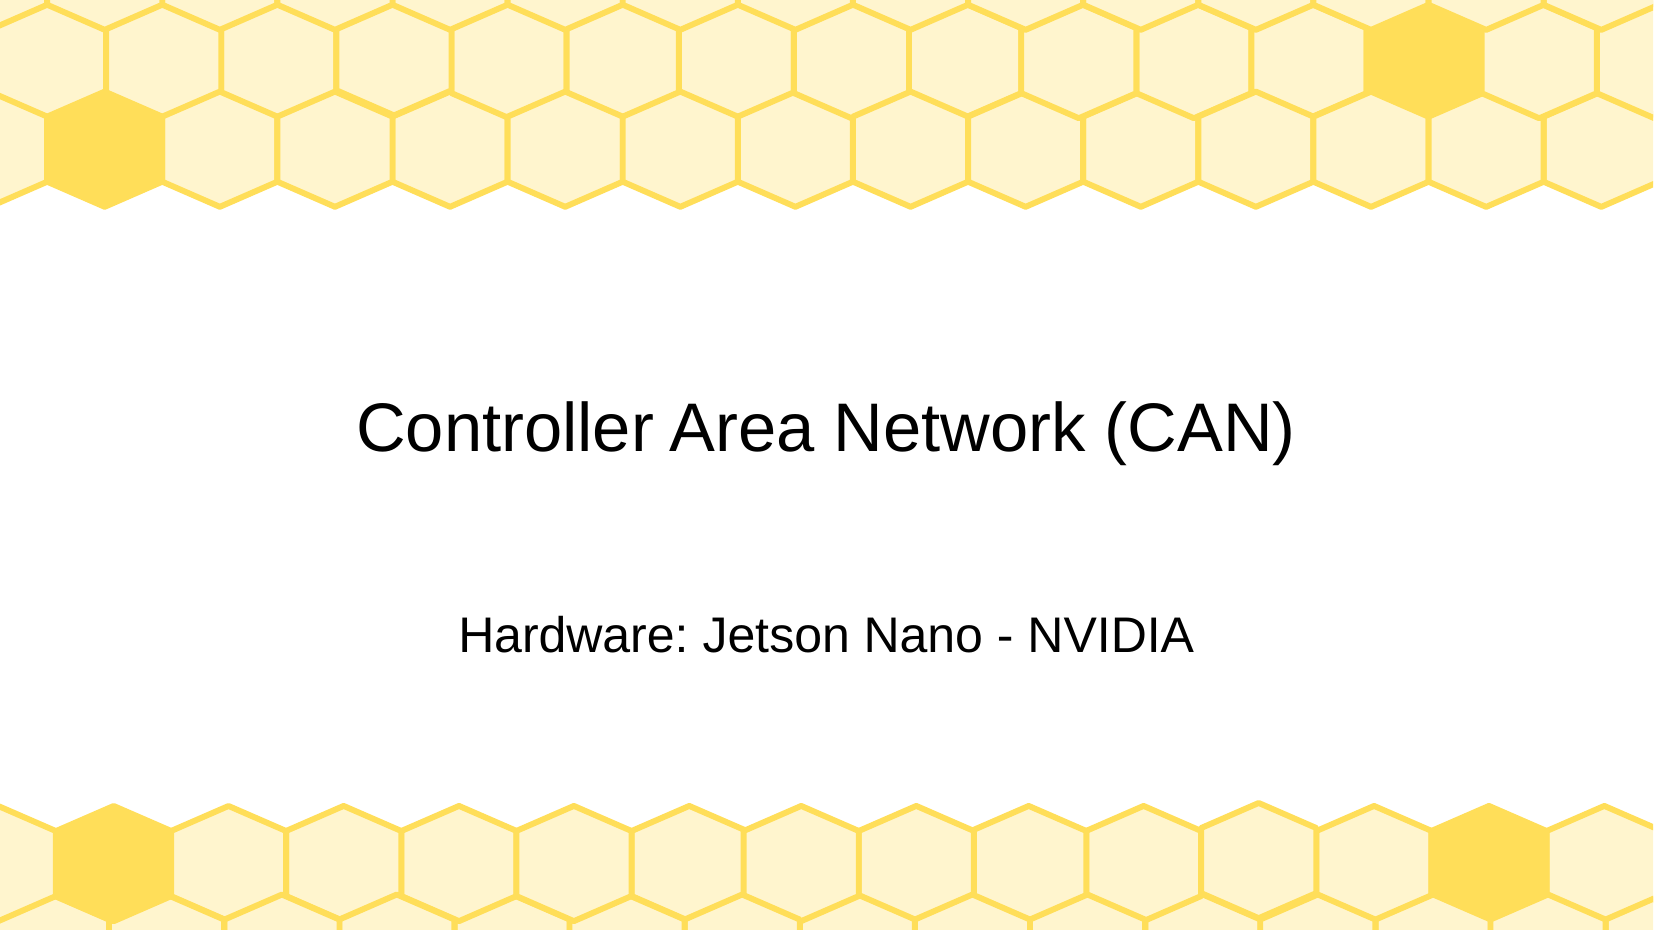

# Controller Area Network (CAN)
Hardware: Jetson Nano - NVIDIA